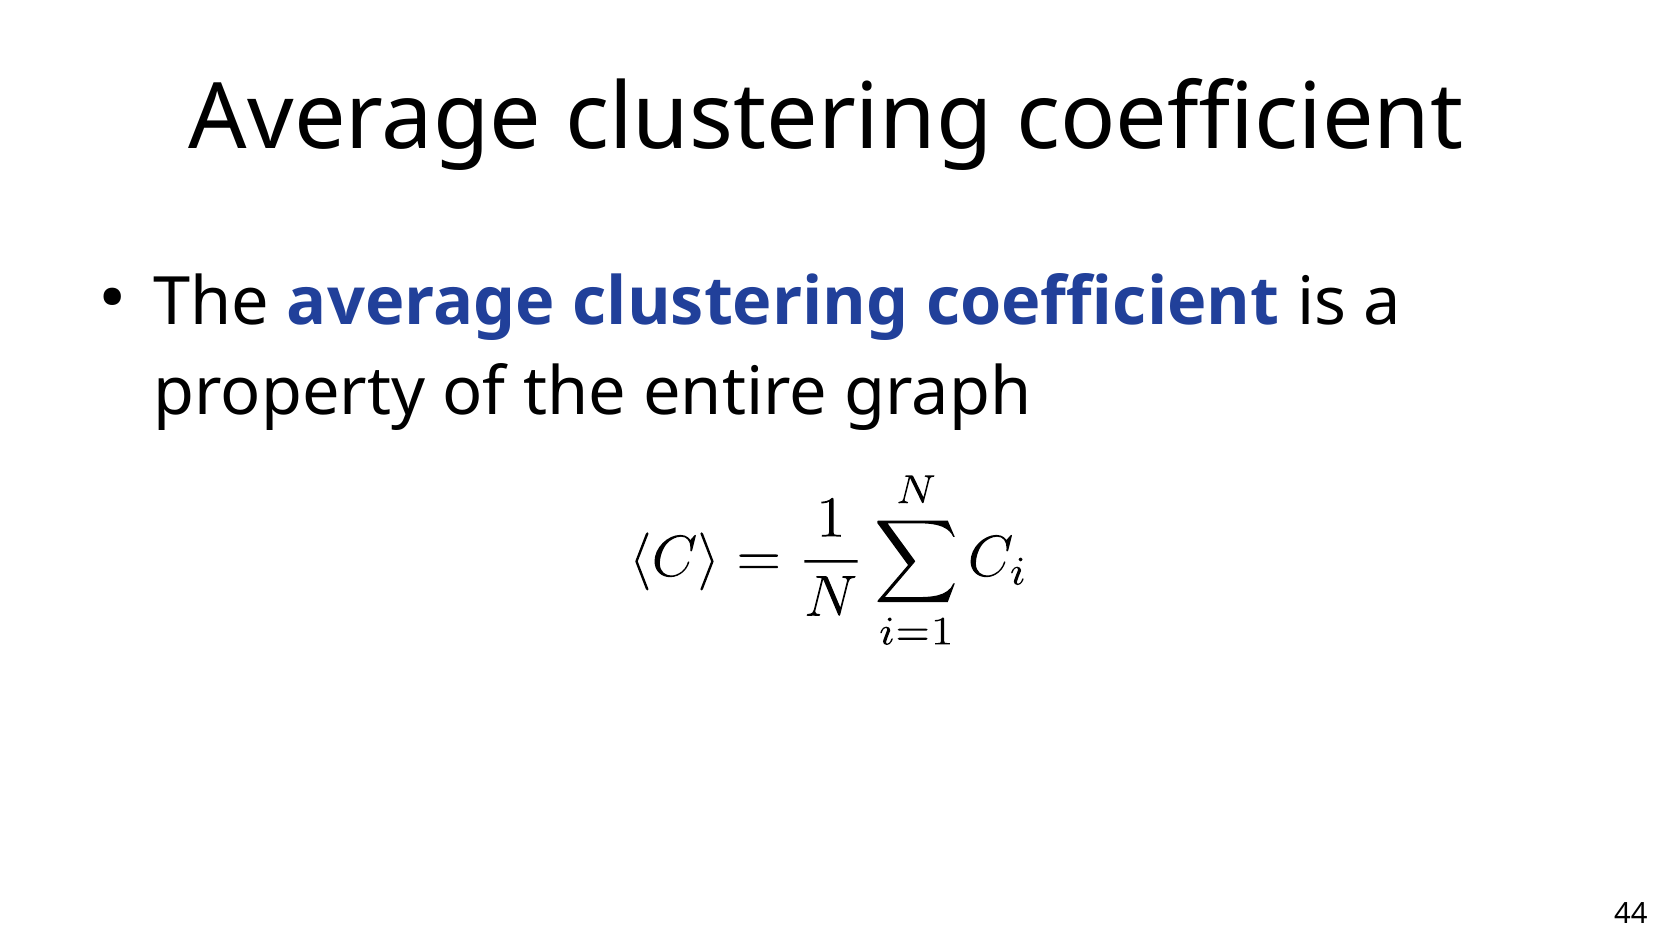

# Average clustering coefficient
The average clustering coefficient is a property of the entire graph
44